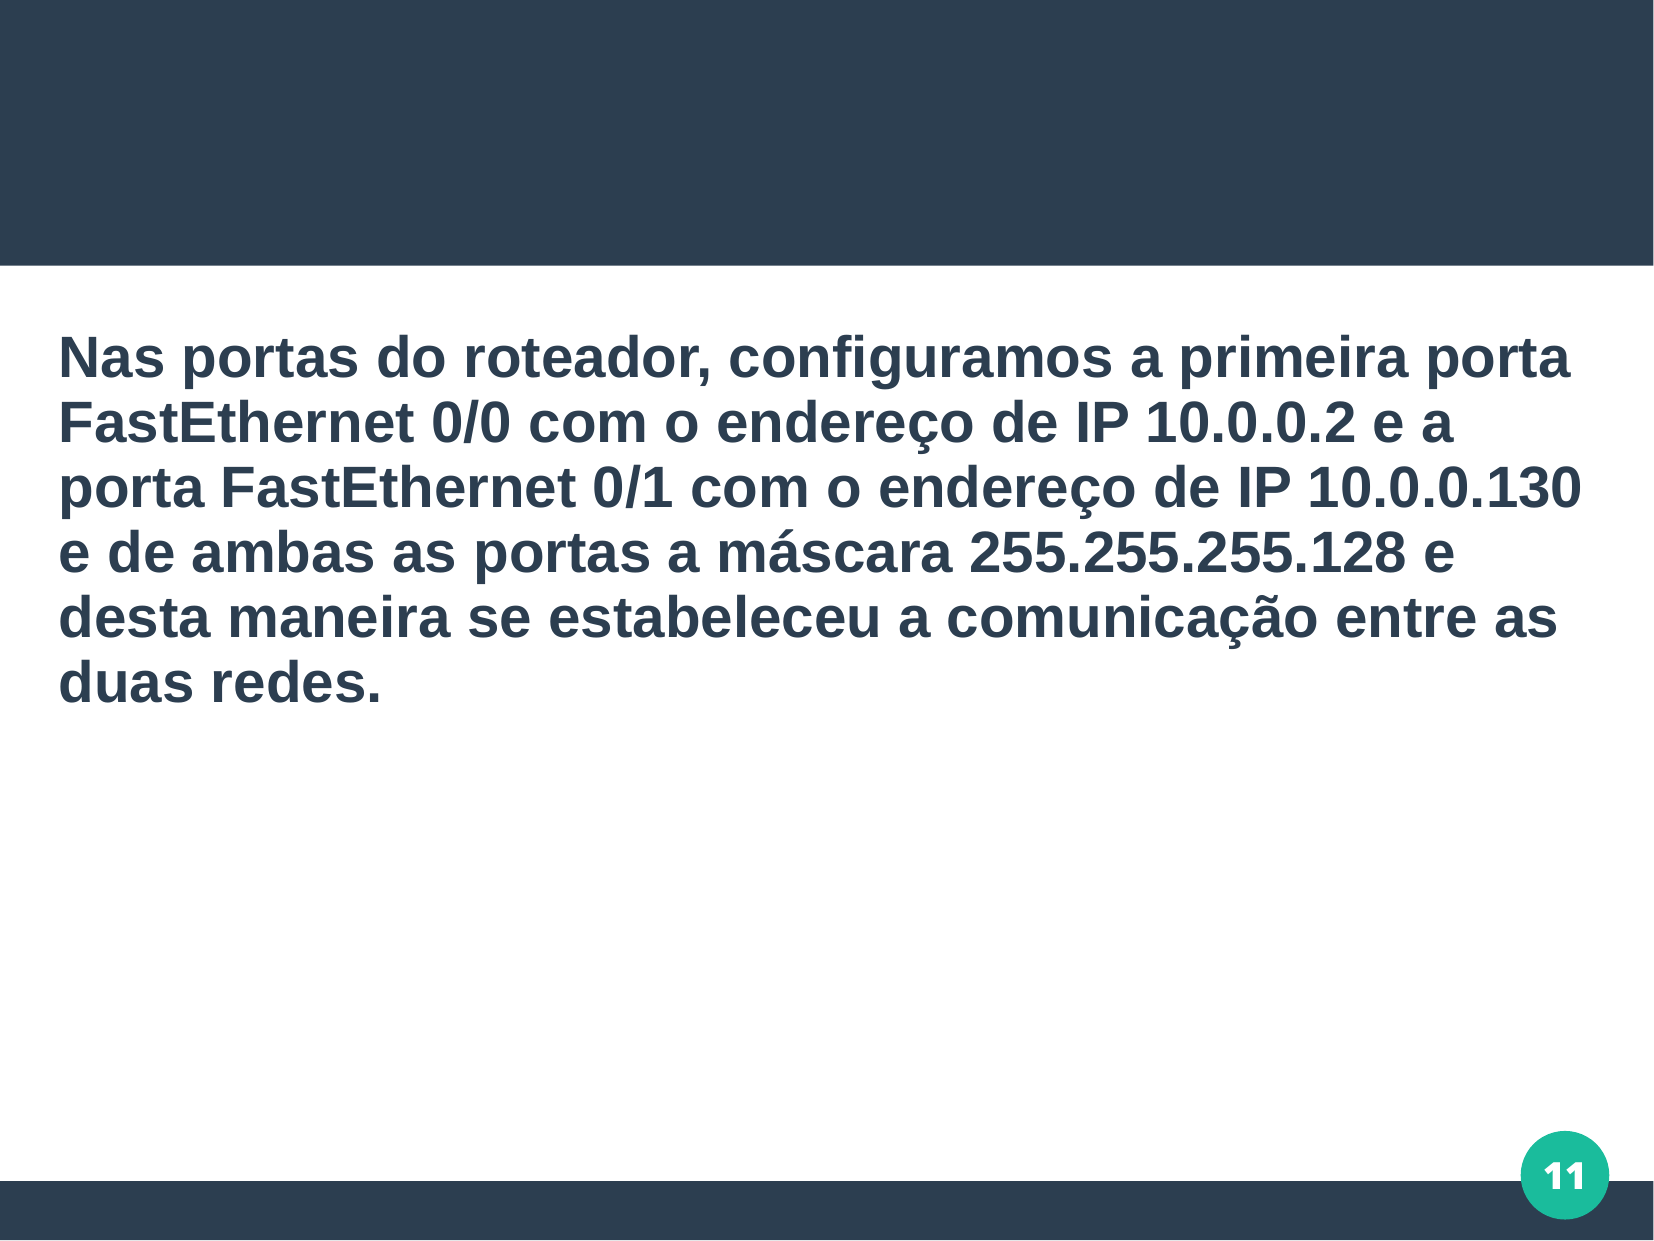

#
Nas portas do roteador, configuramos a primeira porta FastEthernet 0/0 com o endereço de IP 10.0.0.2 e a porta FastEthernet 0/1 com o endereço de IP 10.0.0.130 e de ambas as portas a máscara 255.255.255.128 e desta maneira se estabeleceu a comunicação entre as duas redes.
11